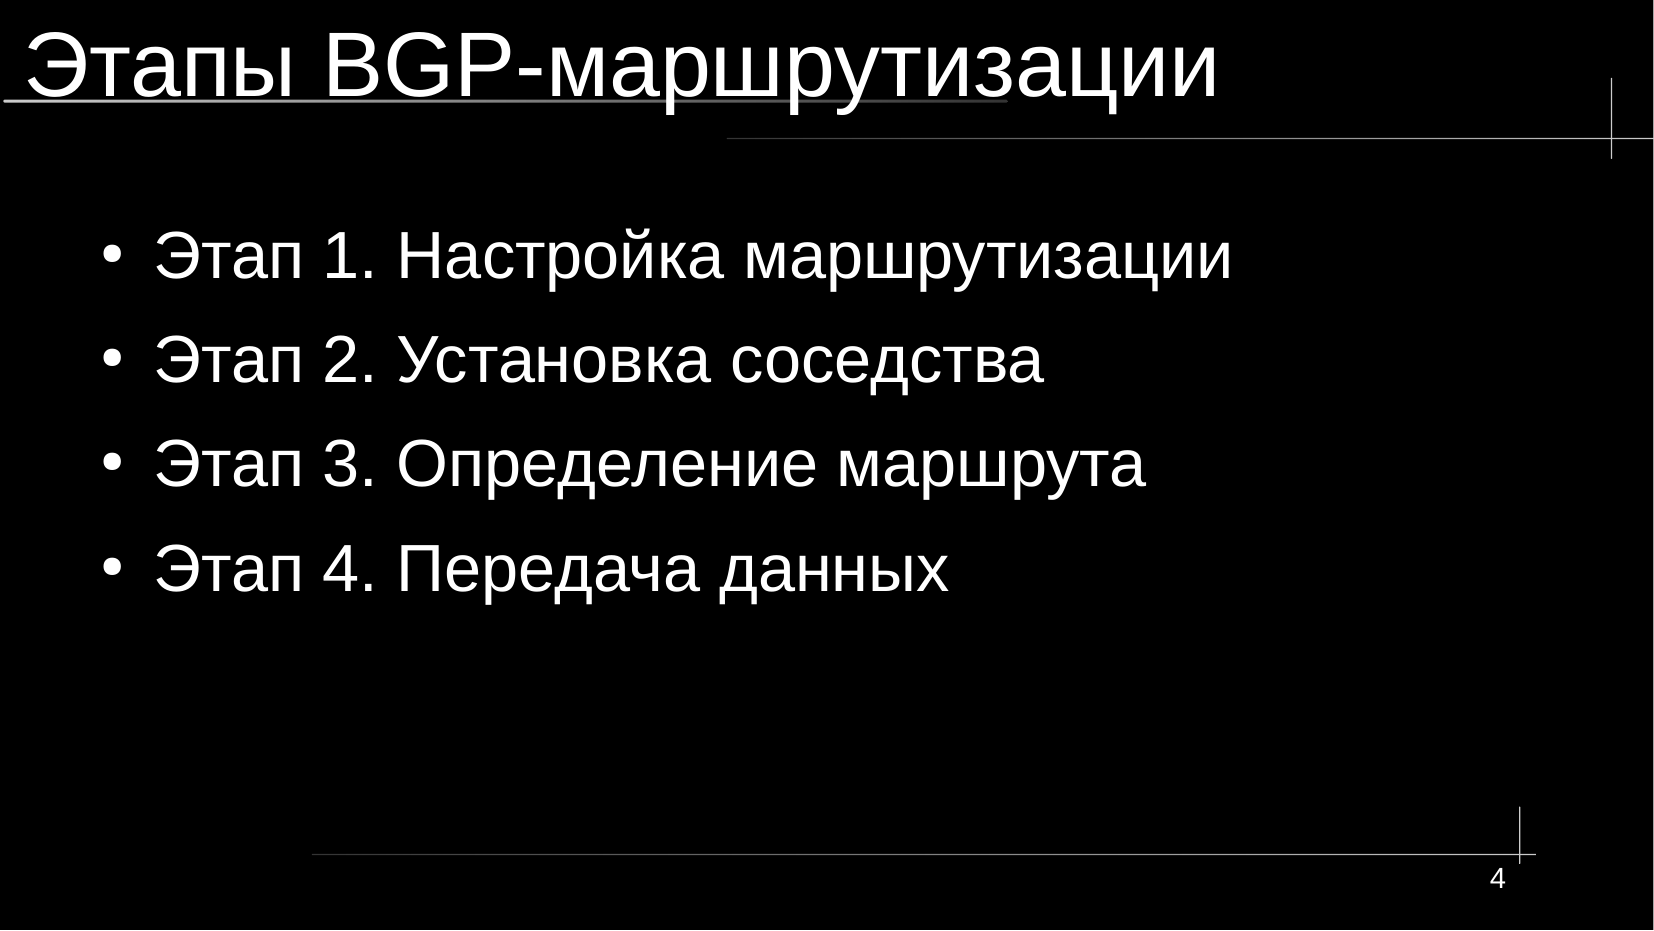

# Этапы BGP-маршрутизации
Этап 1. Настройка маршрутизации
Этап 2. Установка соседства
Этап 3. Определение маршрута
Этап 4. Передача данных
4